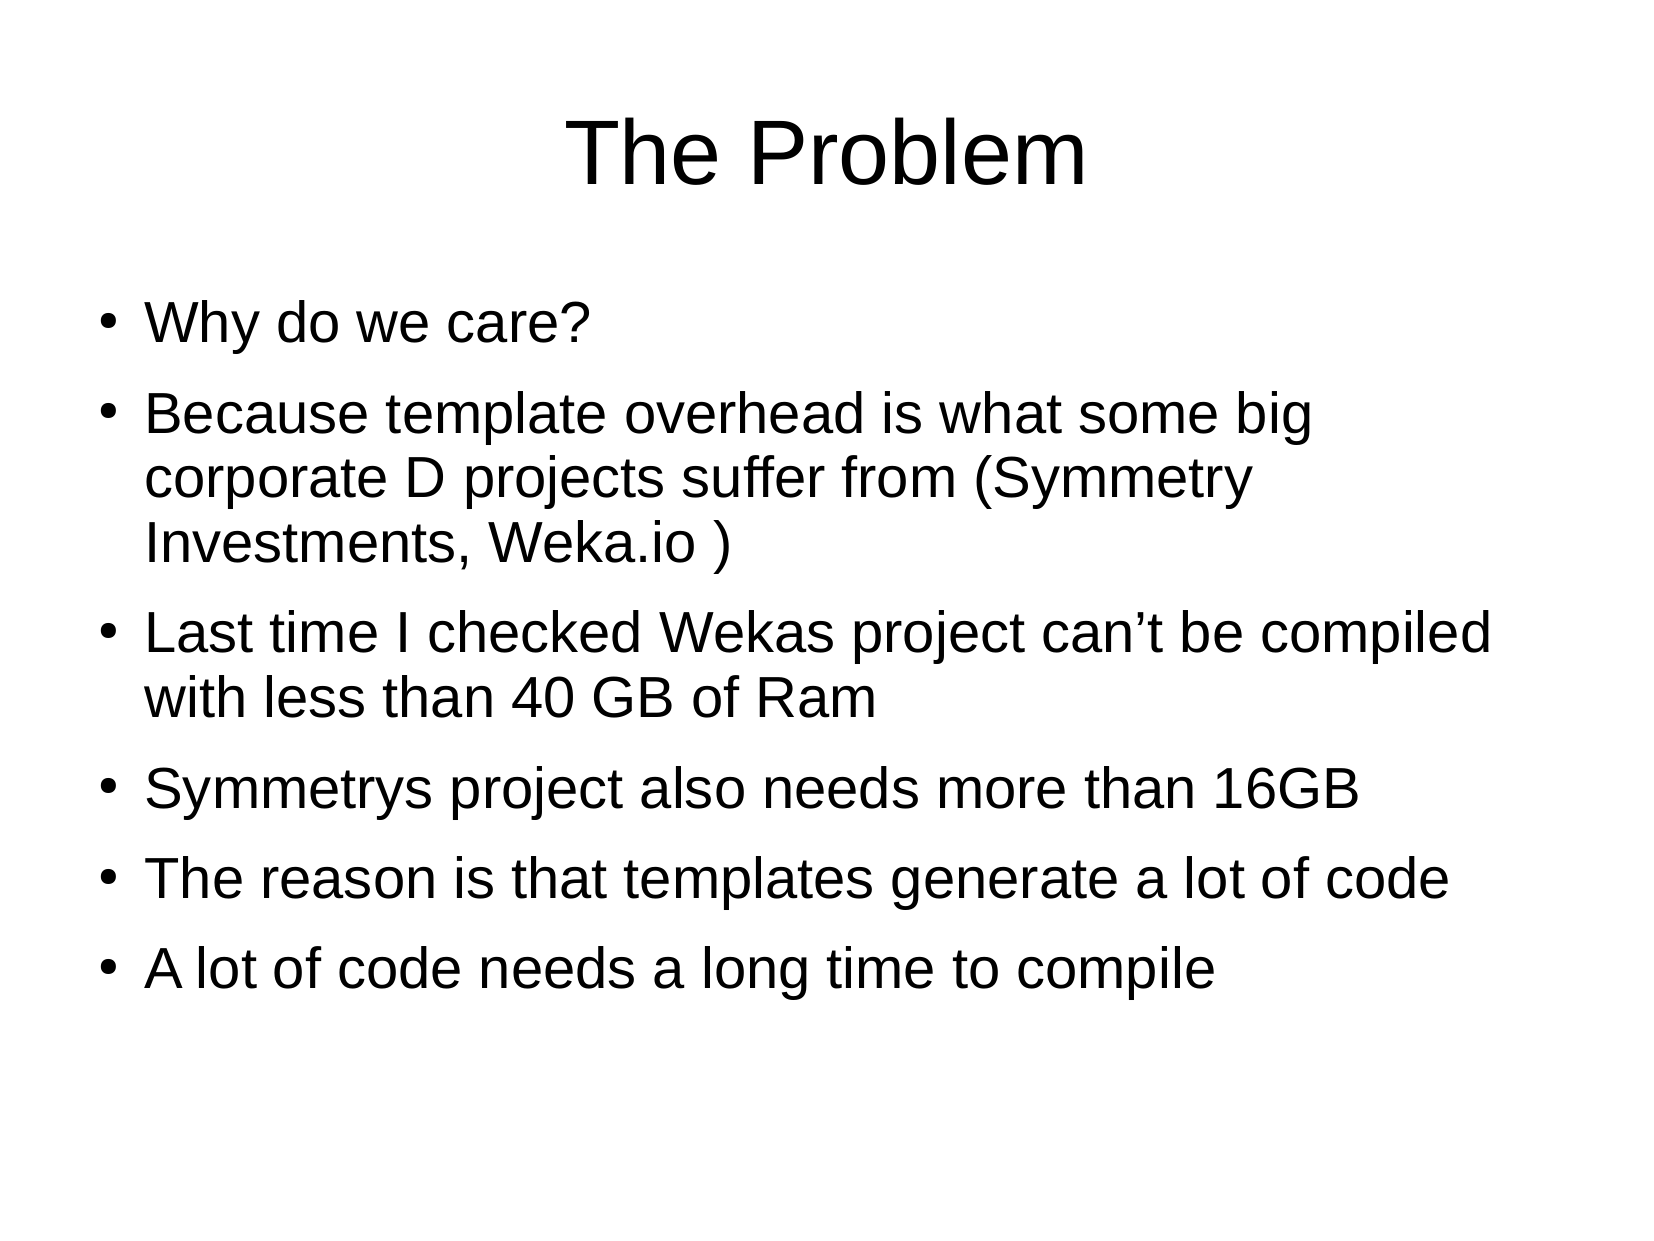

# The Problem
Why do we care?
Because template overhead is what some big corporate D projects suffer from (Symmetry Investments, Weka.io )
Last time I checked Wekas project can’t be compiled with less than 40 GB of Ram
Symmetrys project also needs more than 16GB
The reason is that templates generate a lot of code
A lot of code needs a long time to compile